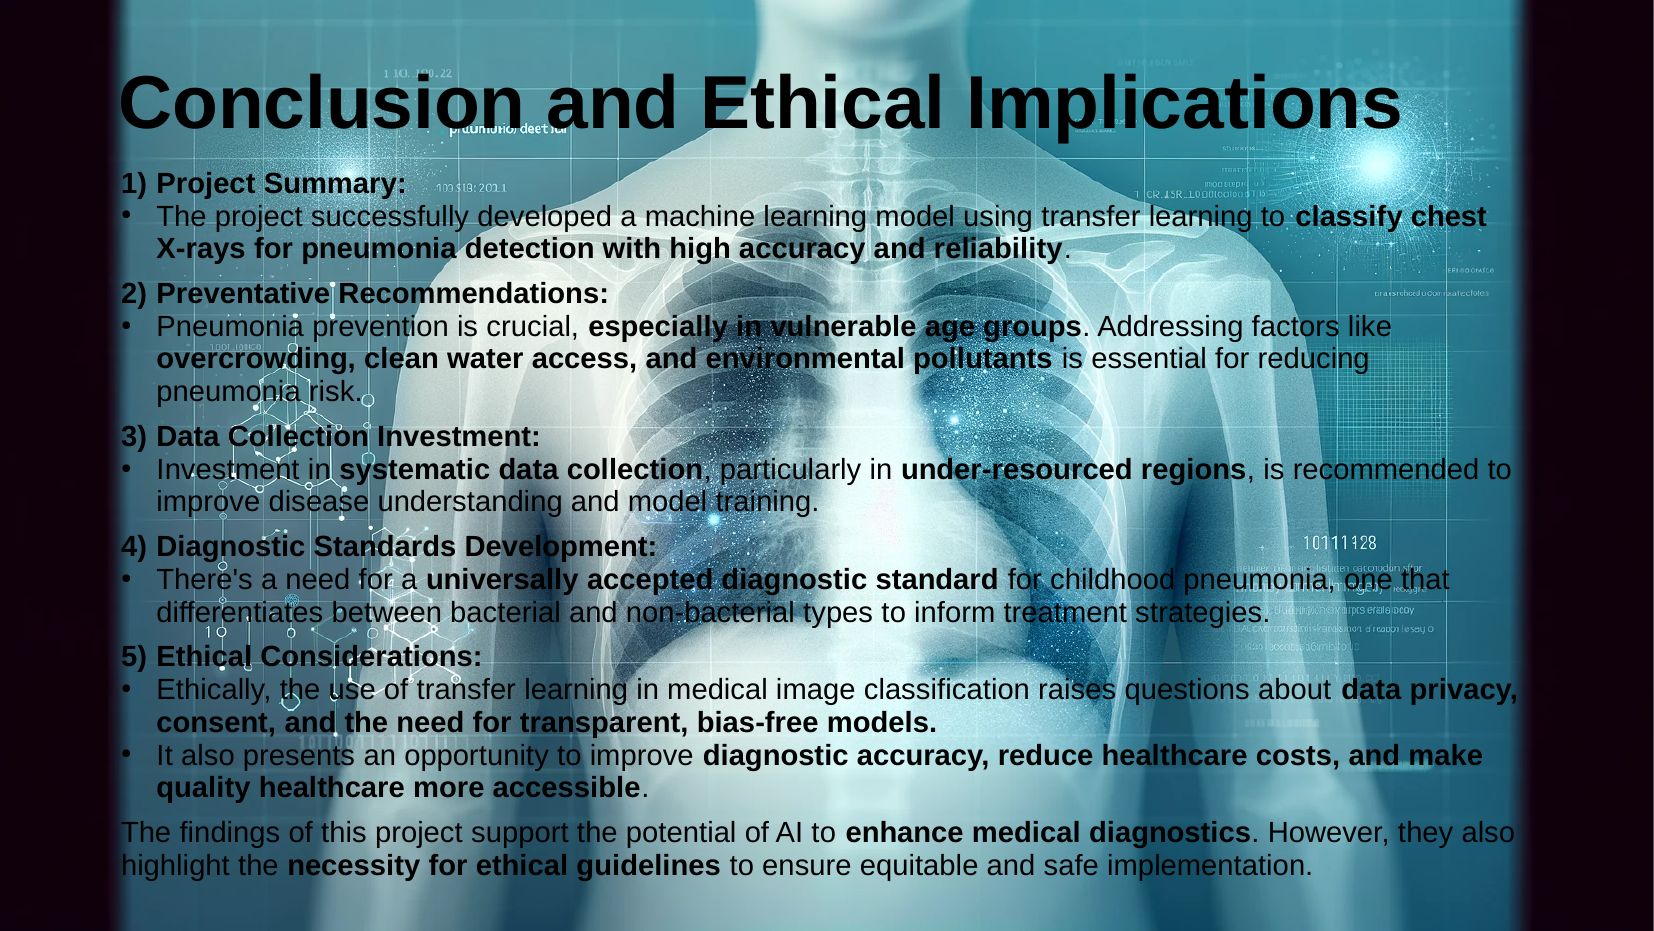

# Conclusion and Ethical Implications
Project Summary:
The project successfully developed a machine learning model using transfer learning to classify chest X-rays for pneumonia detection with high accuracy and reliability.
Preventative Recommendations:
Pneumonia prevention is crucial, especially in vulnerable age groups. Addressing factors like overcrowding, clean water access, and environmental pollutants is essential for reducing pneumonia risk.
Data Collection Investment:
Investment in systematic data collection, particularly in under-resourced regions, is recommended to improve disease understanding and model training.
Diagnostic Standards Development:
There's a need for a universally accepted diagnostic standard for childhood pneumonia, one that differentiates between bacterial and non-bacterial types to inform treatment strategies.
Ethical Considerations:
Ethically, the use of transfer learning in medical image classification raises questions about data privacy, consent, and the need for transparent, bias-free models.
It also presents an opportunity to improve diagnostic accuracy, reduce healthcare costs, and make quality healthcare more accessible.
The findings of this project support the potential of AI to enhance medical diagnostics. However, they also highlight the necessity for ethical guidelines to ensure equitable and safe implementation.